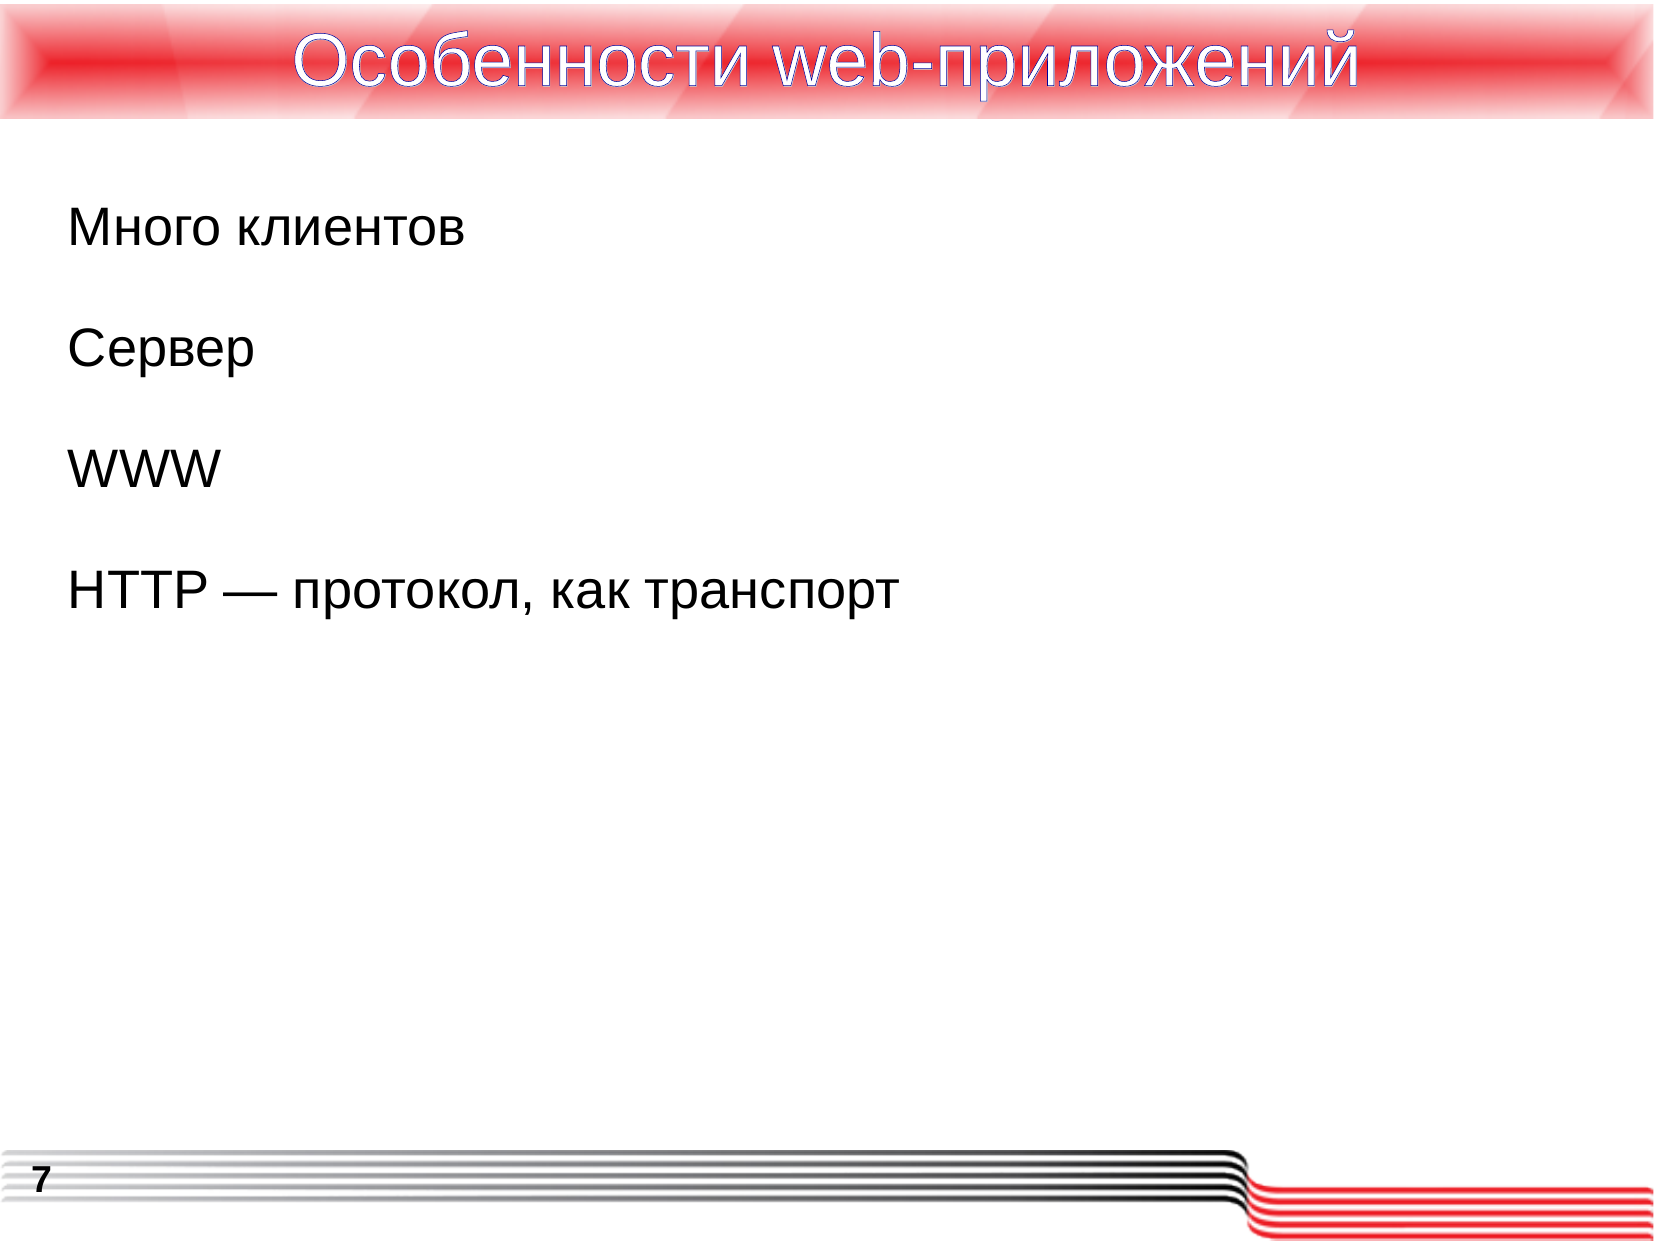

# Особенности web-приложений
Много клиентов
Сервер
WWW
HTTP — протокол, как транспорт
7